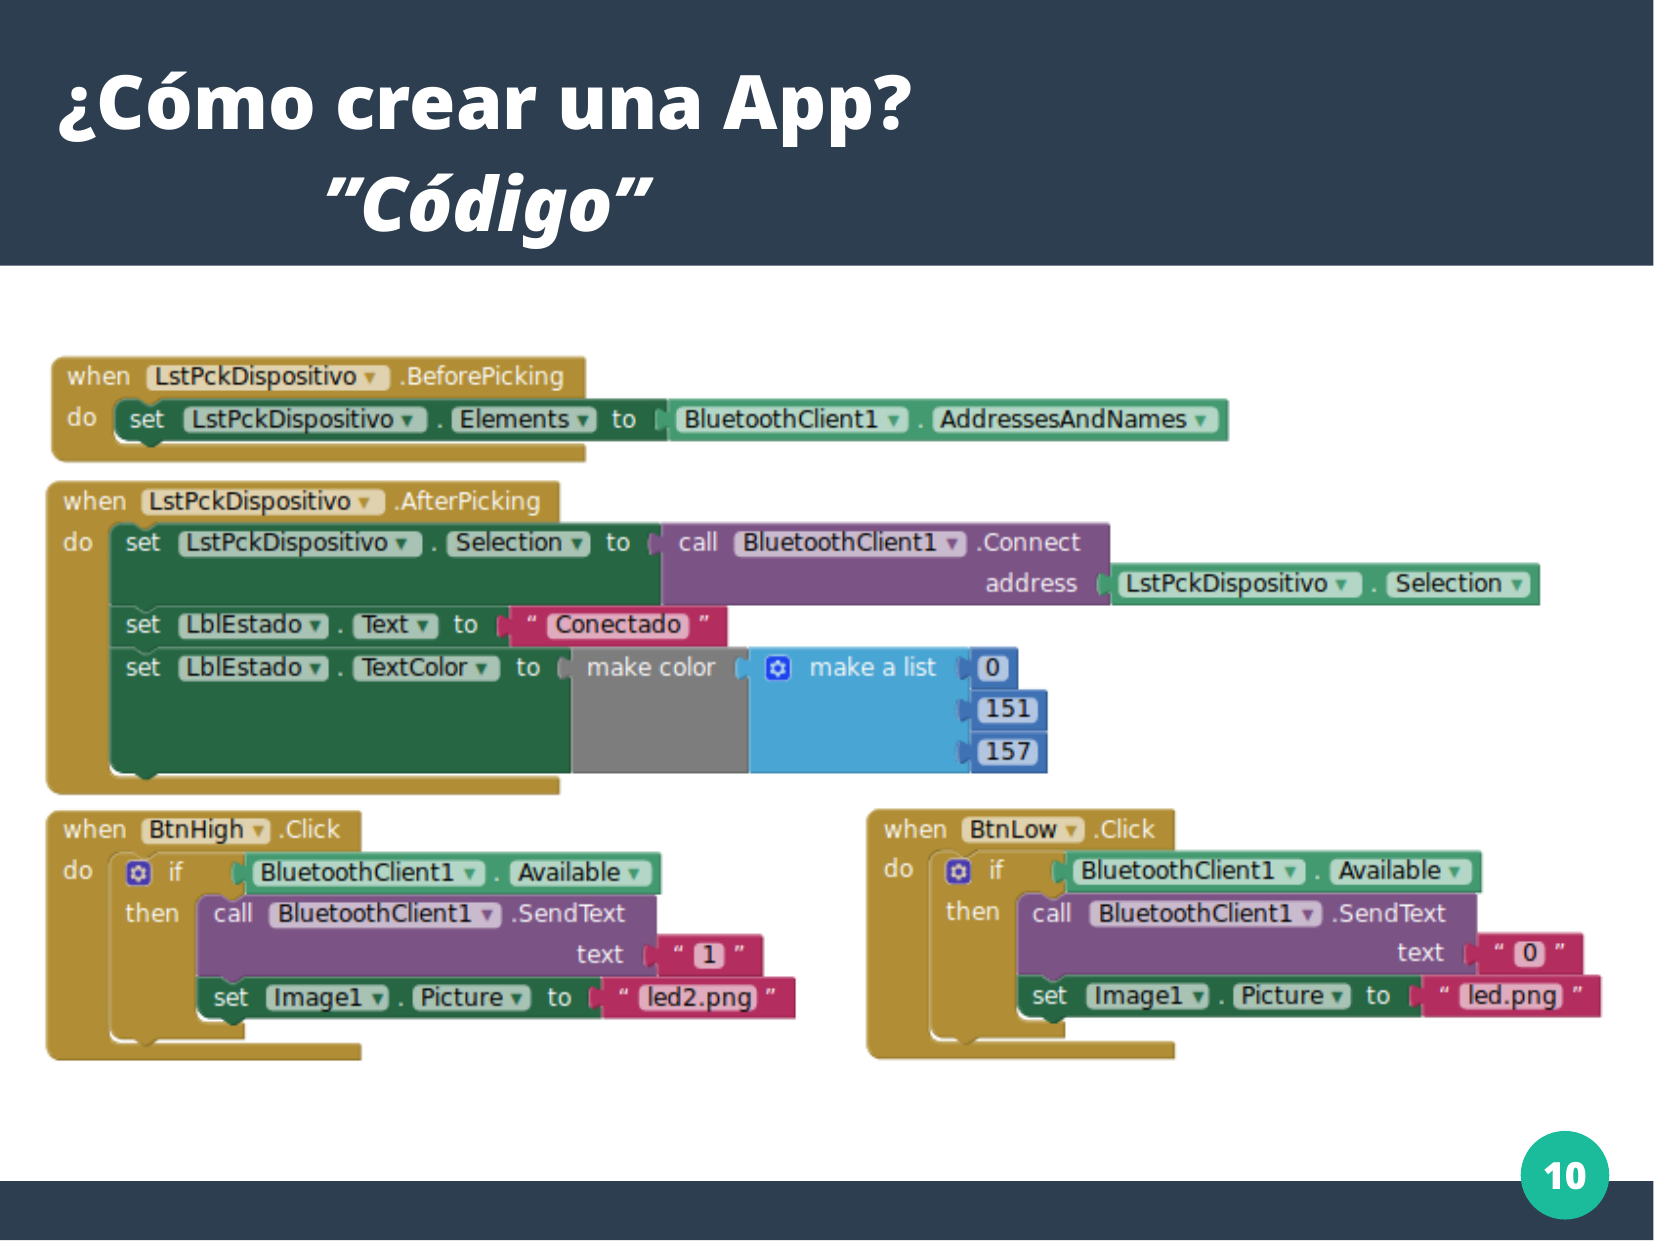

# ¿Cómo crear una App? ”Código”
10